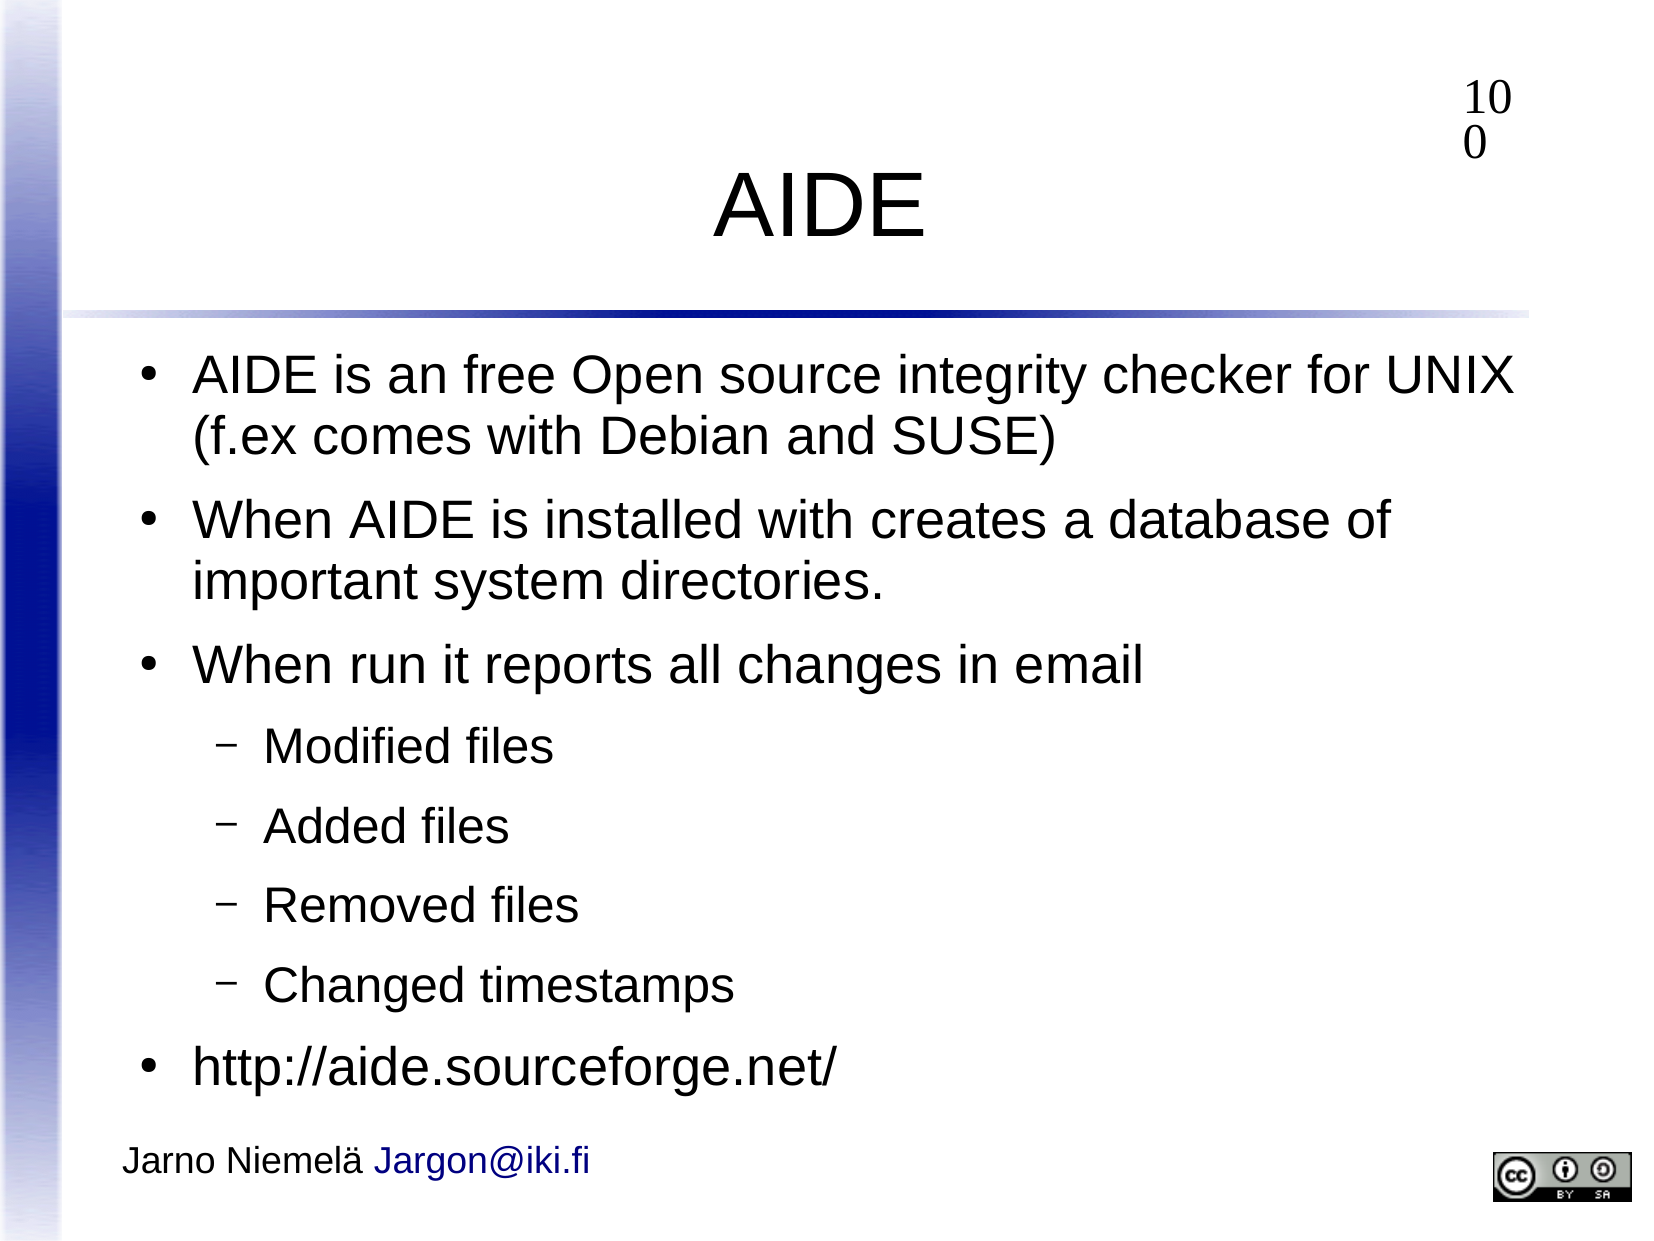

# AIDE
AIDE is an free Open source integrity checker for UNIX (f.ex comes with Debian and SUSE)
When AIDE is installed with creates a database of important system directories.
When run it reports all changes in email
Modified files
Added files
Removed files
Changed timestamps
http://aide.sourceforge.net/